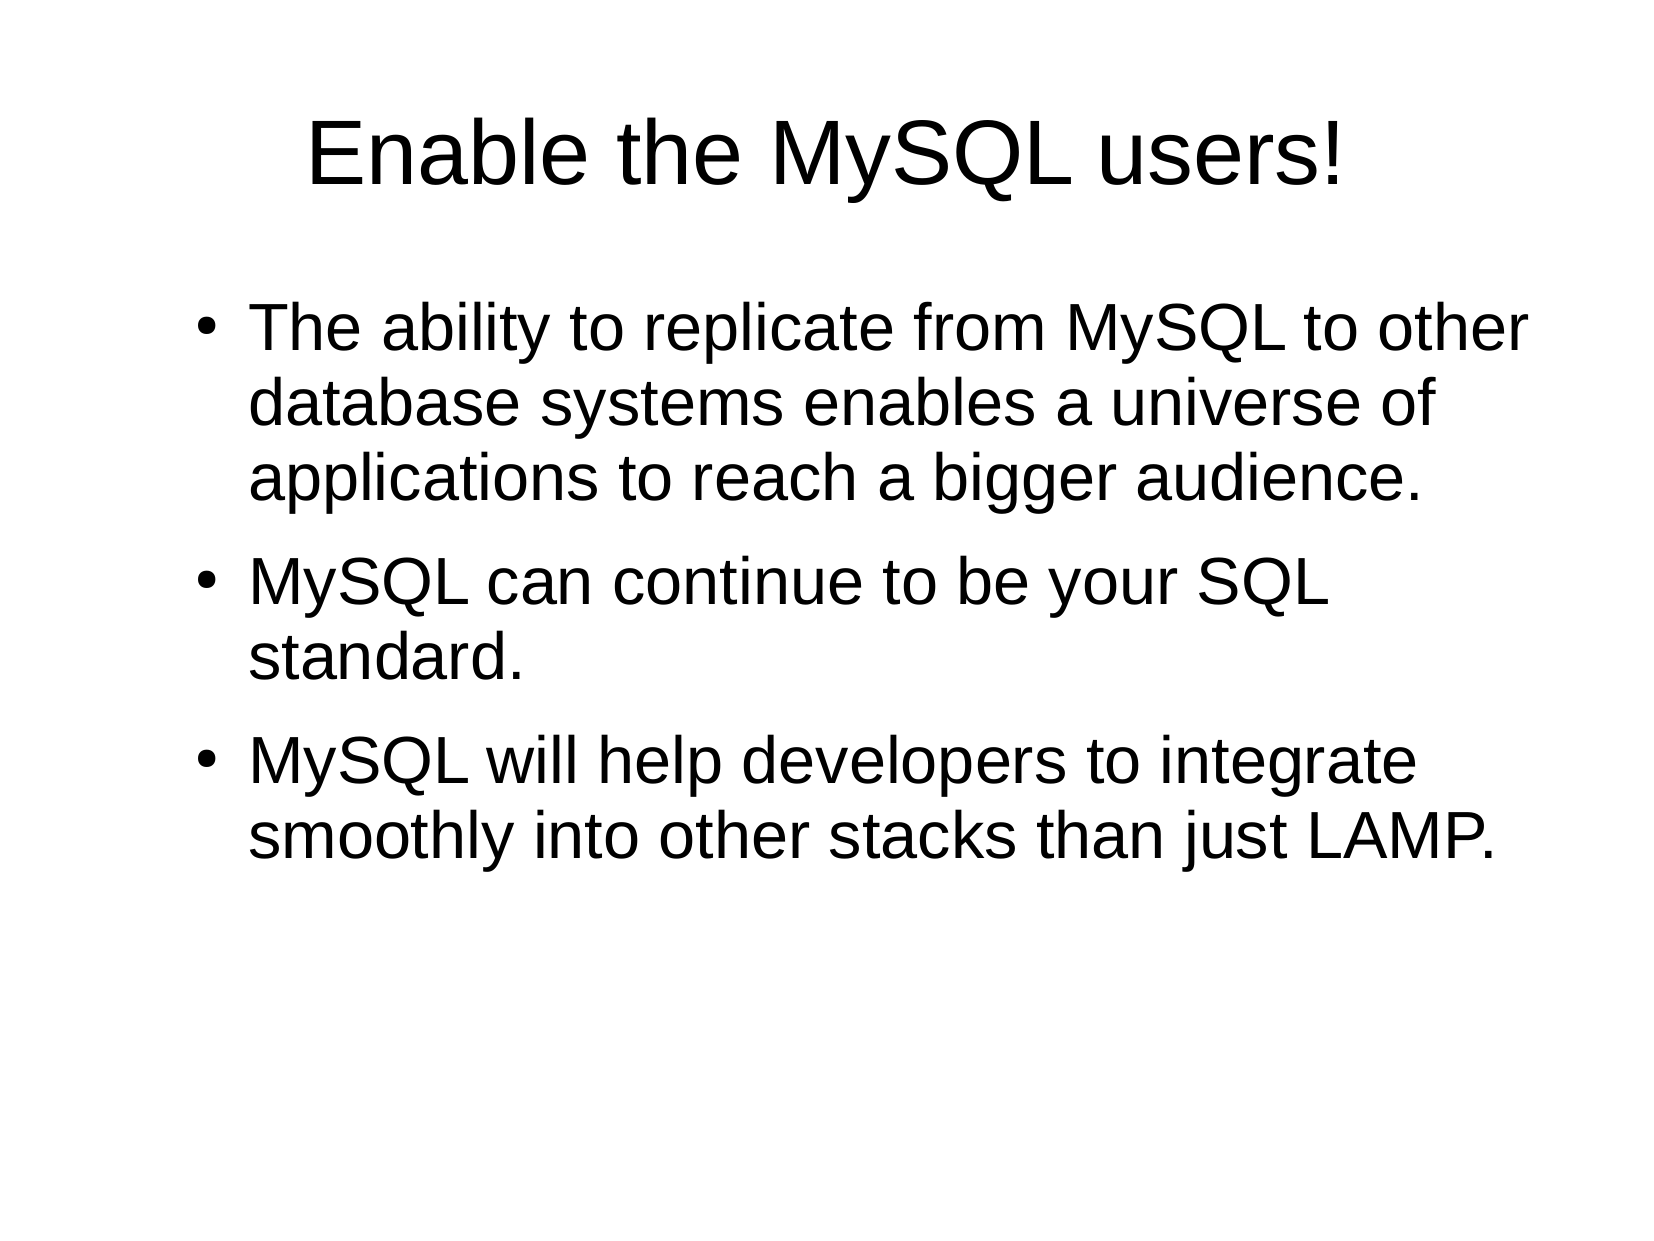

# Enable the MySQL users!
The ability to replicate from MySQL to other database systems enables a universe of applications to reach a bigger audience.
MySQL can continue to be your SQL standard.
MySQL will help developers to integrate smoothly into other stacks than just LAMP.